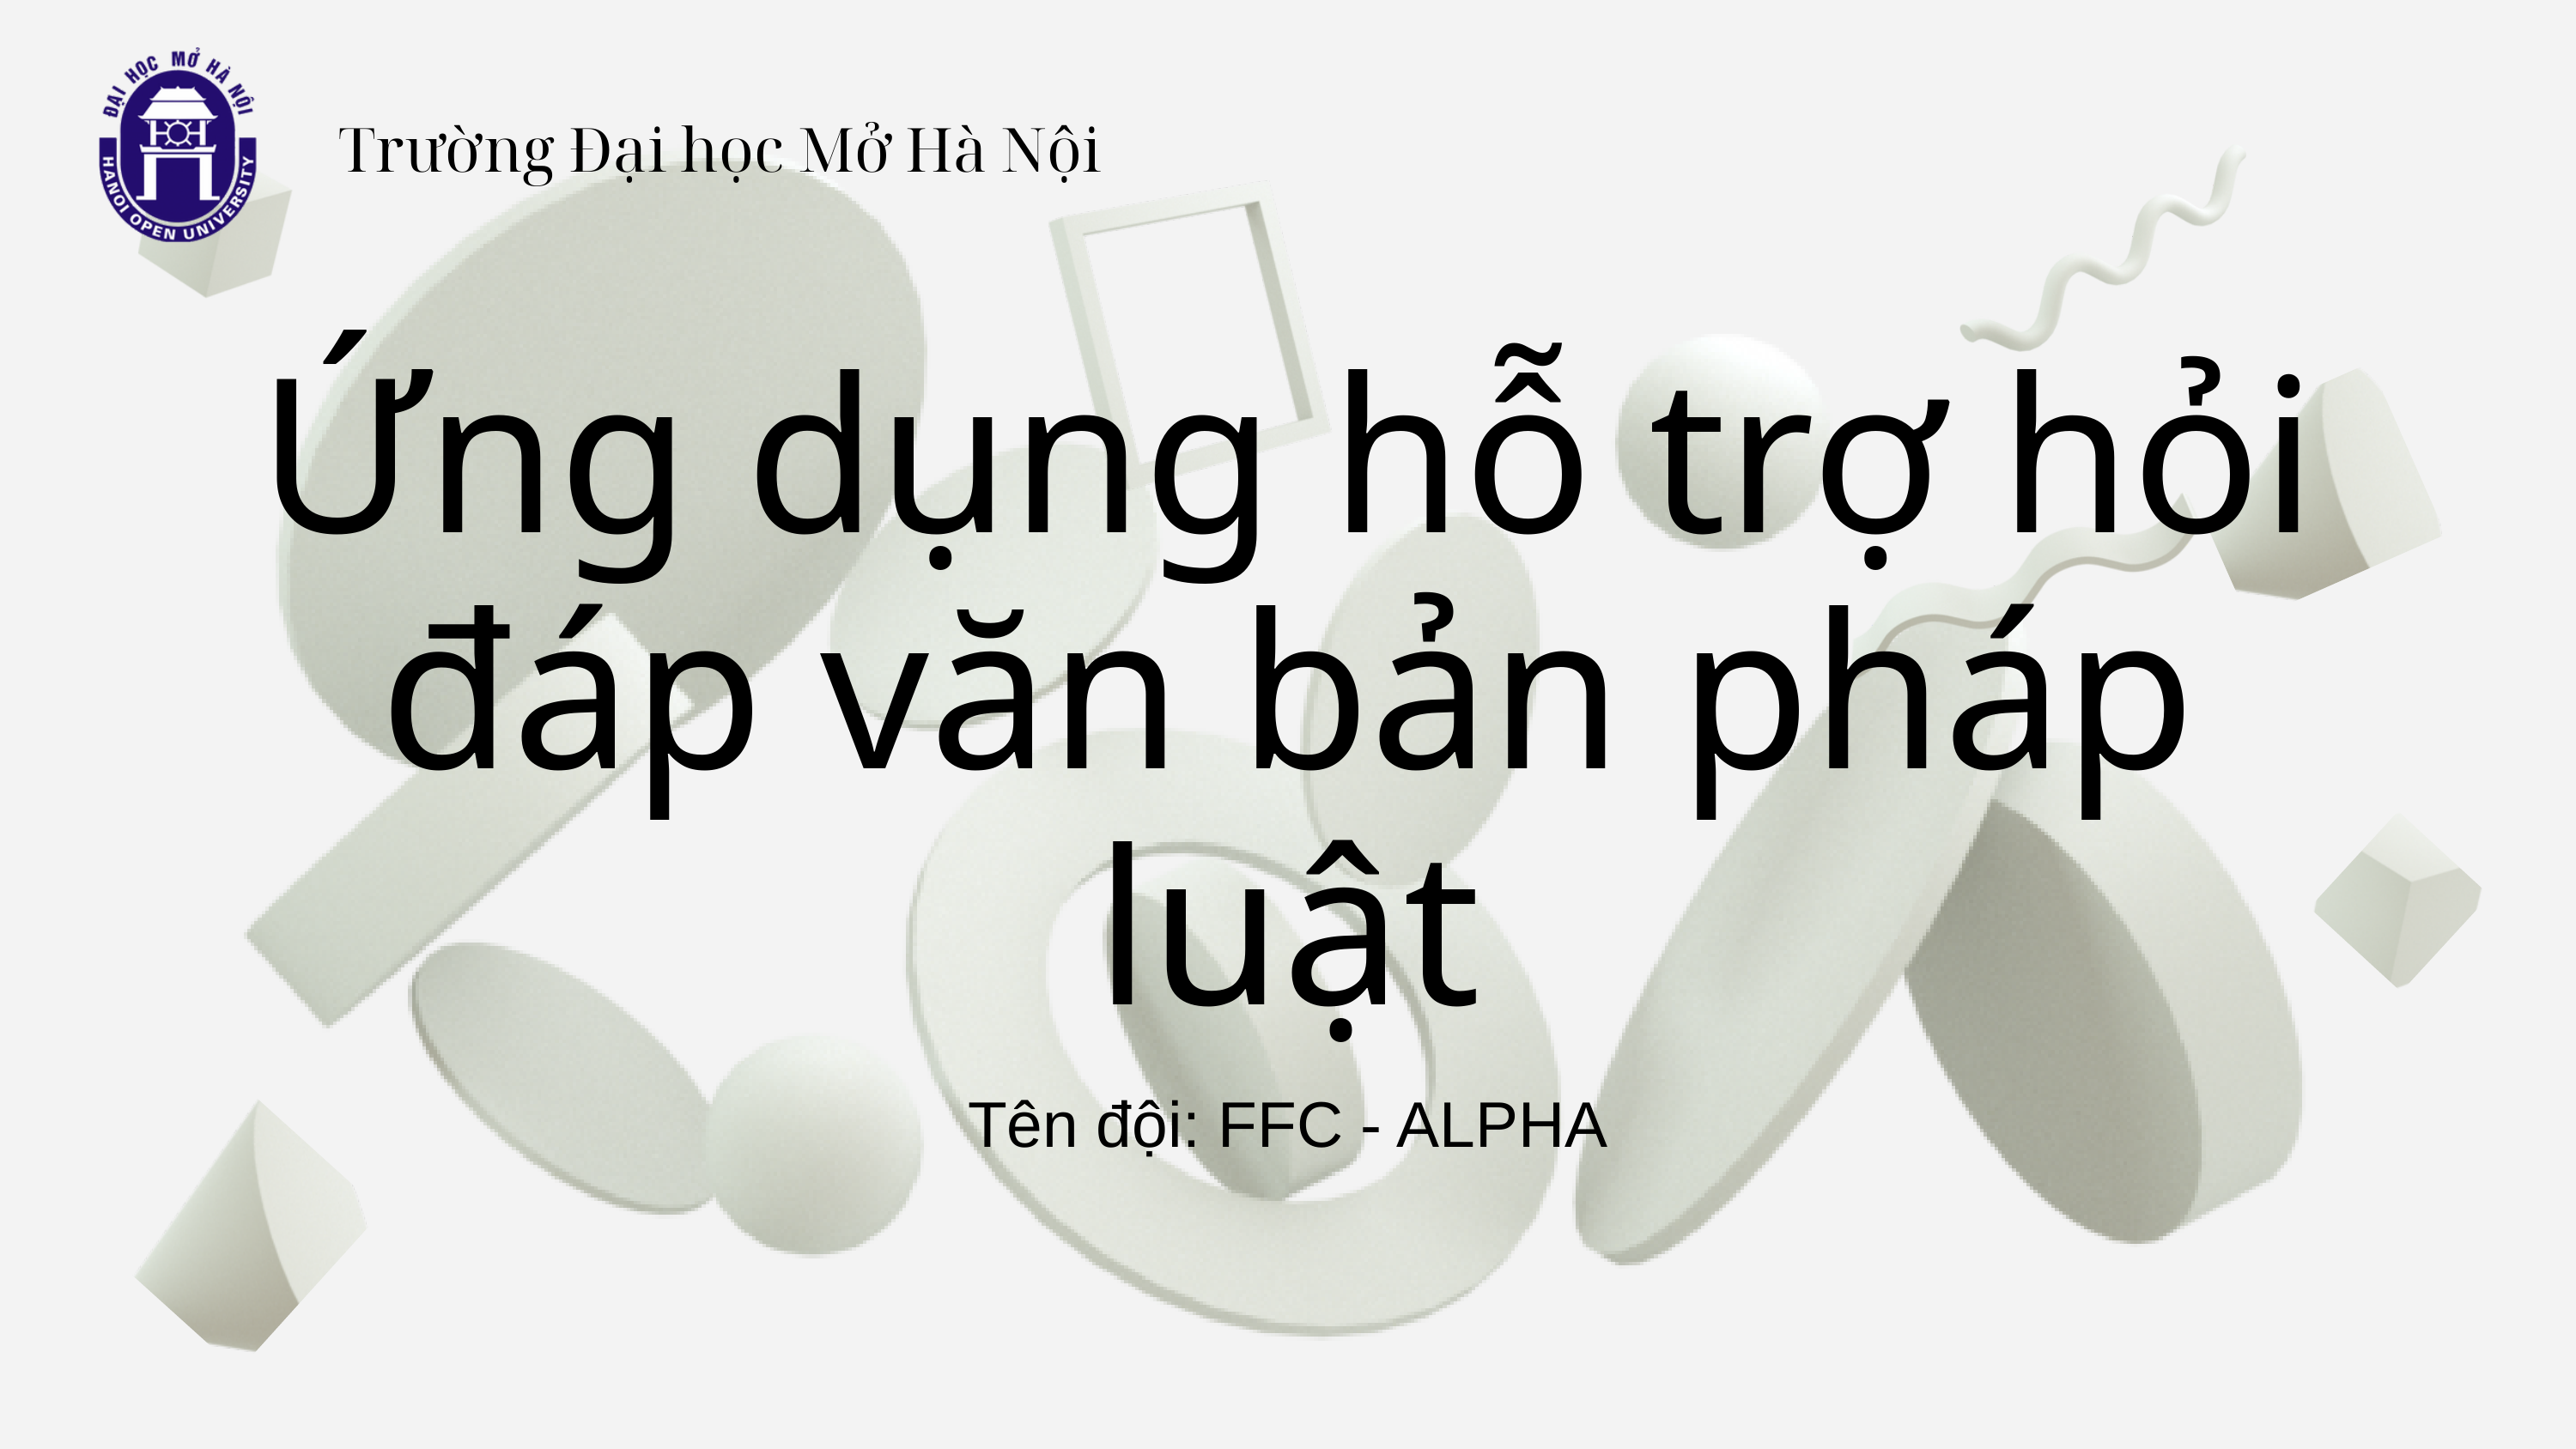

Trường Đại học Mở Hà Nội
Ứng dụng hỗ trợ hỏi đáp văn bản pháp luật
Tên đội: FFC - ALPHA